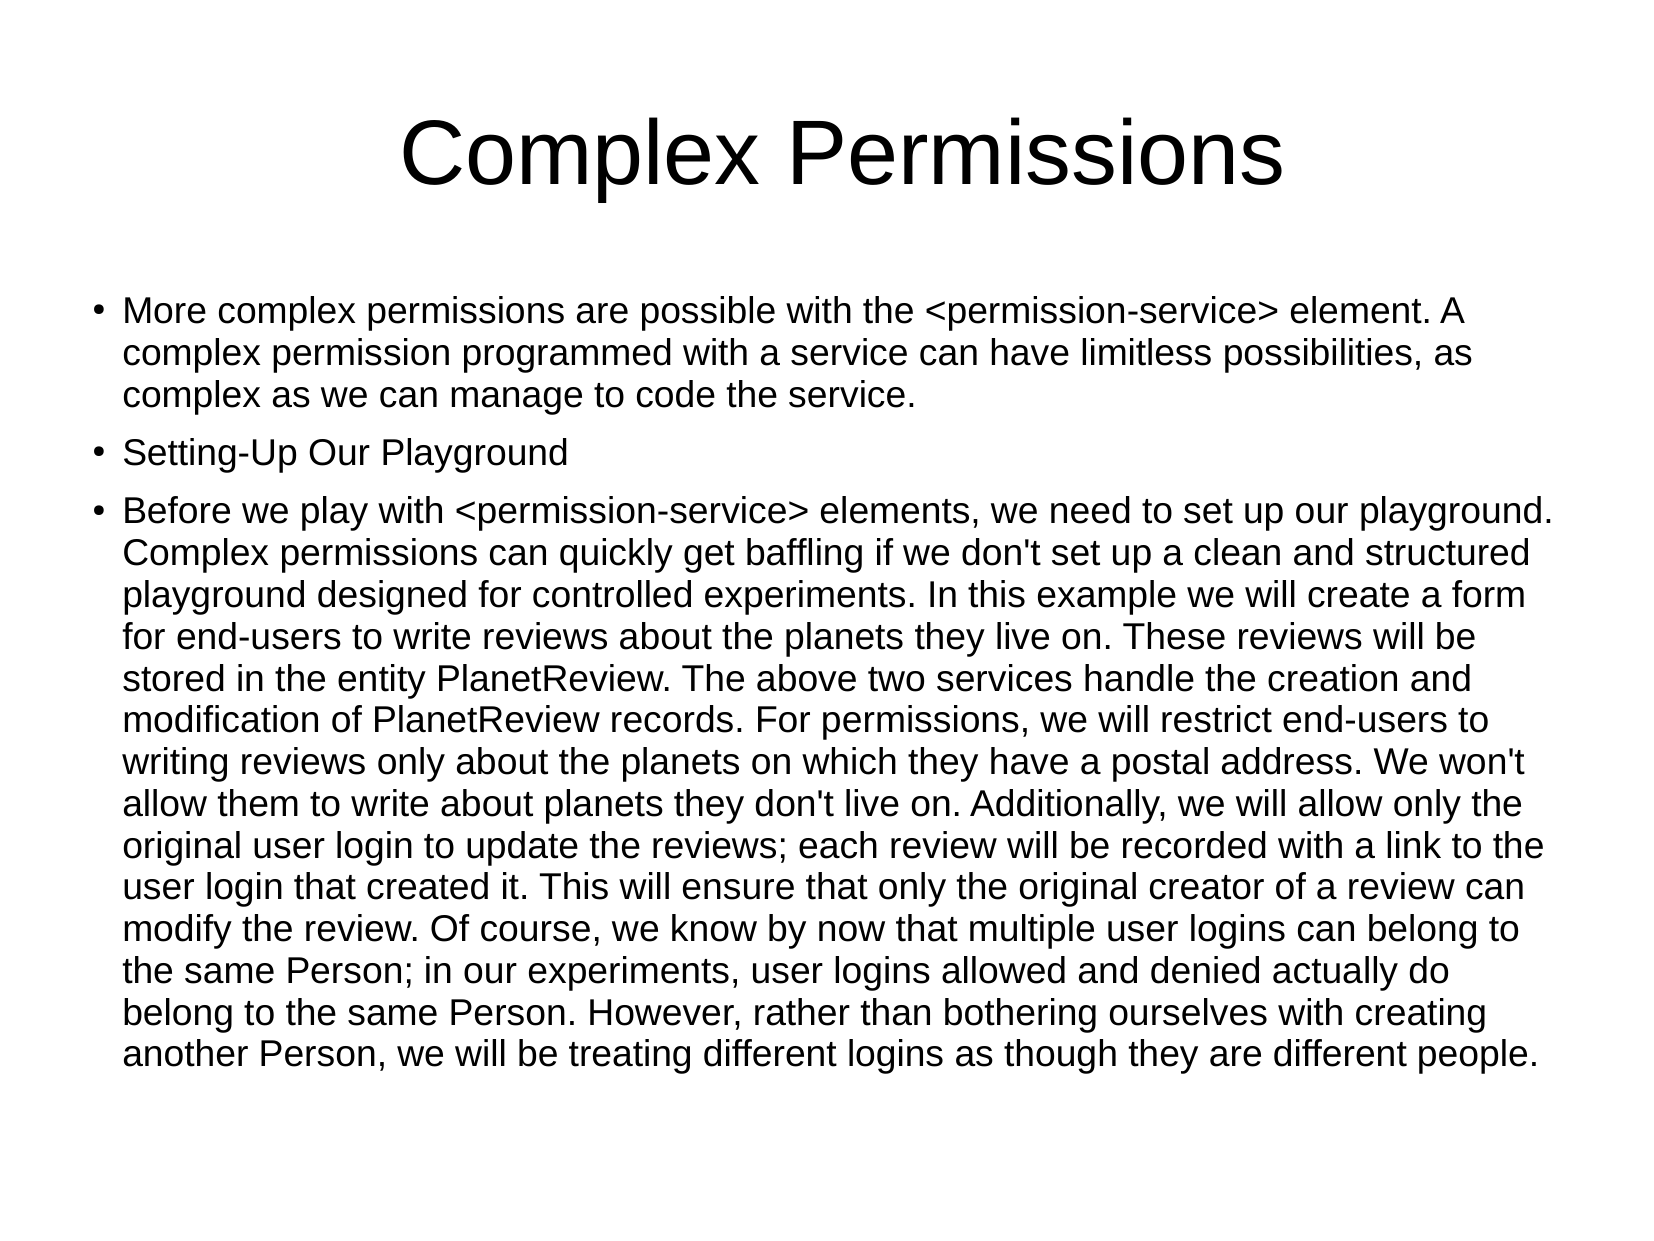

# Complex Permissions
More complex permissions are possible with the <permission-service> element. A complex permission programmed with a service can have limitless possibilities, as complex as we can manage to code the service.
Setting-Up Our Playground
Before we play with <permission-service> elements, we need to set up our playground. Complex permissions can quickly get baffling if we don't set up a clean and structured playground designed for controlled experiments. In this example we will create a form for end-users to write reviews about the planets they live on. These reviews will be stored in the entity PlanetReview. The above two services handle the creation and modification of PlanetReview records. For permissions, we will restrict end-users to writing reviews only about the planets on which they have a postal address. We won't allow them to write about planets they don't live on. Additionally, we will allow only the original user login to update the reviews; each review will be recorded with a link to the user login that created it. This will ensure that only the original creator of a review can modify the review. Of course, we know by now that multiple user logins can belong to the same Person; in our experiments, user logins allowed and denied actually do belong to the same Person. However, rather than bothering ourselves with creating another Person, we will be treating different logins as though they are different people.